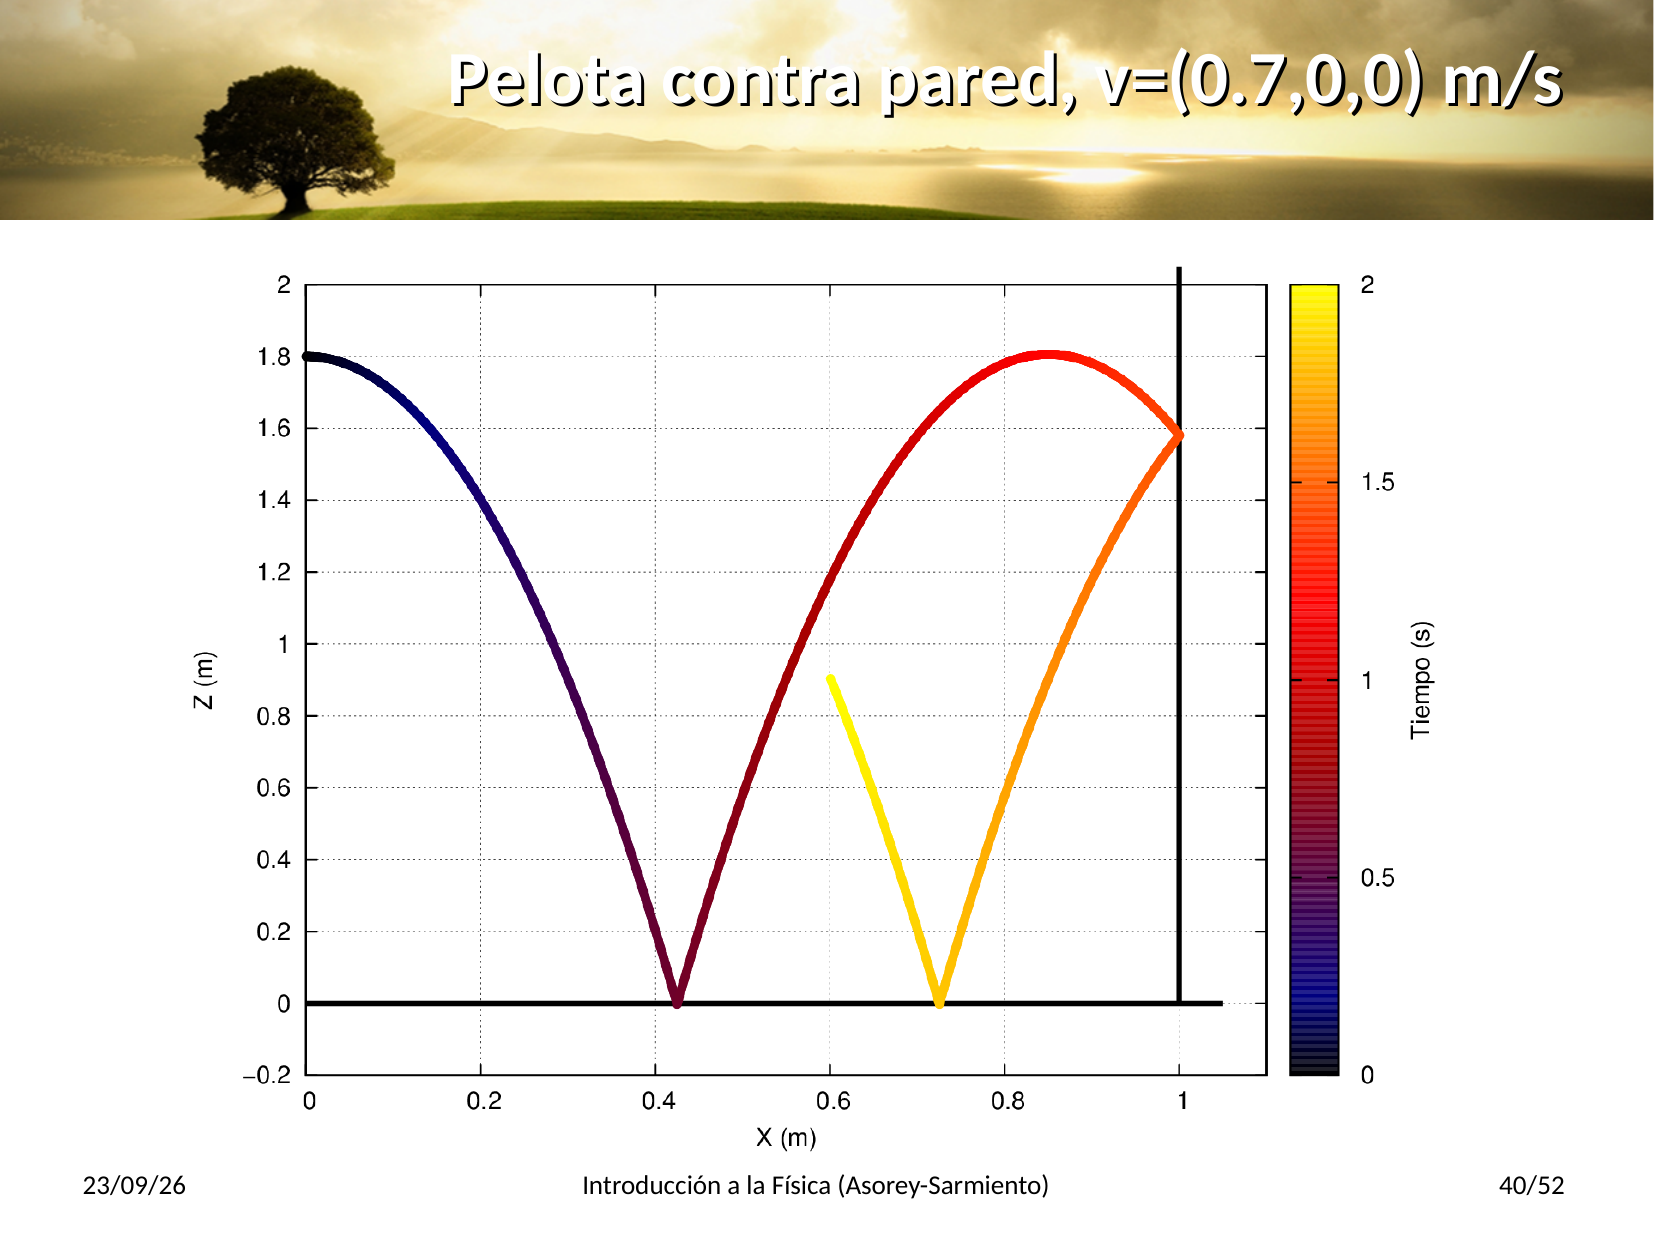

# Pelota contra pared, v=(0.7,0,0) m/s
Introducción a la Física (Asorey-Sarmiento)
40